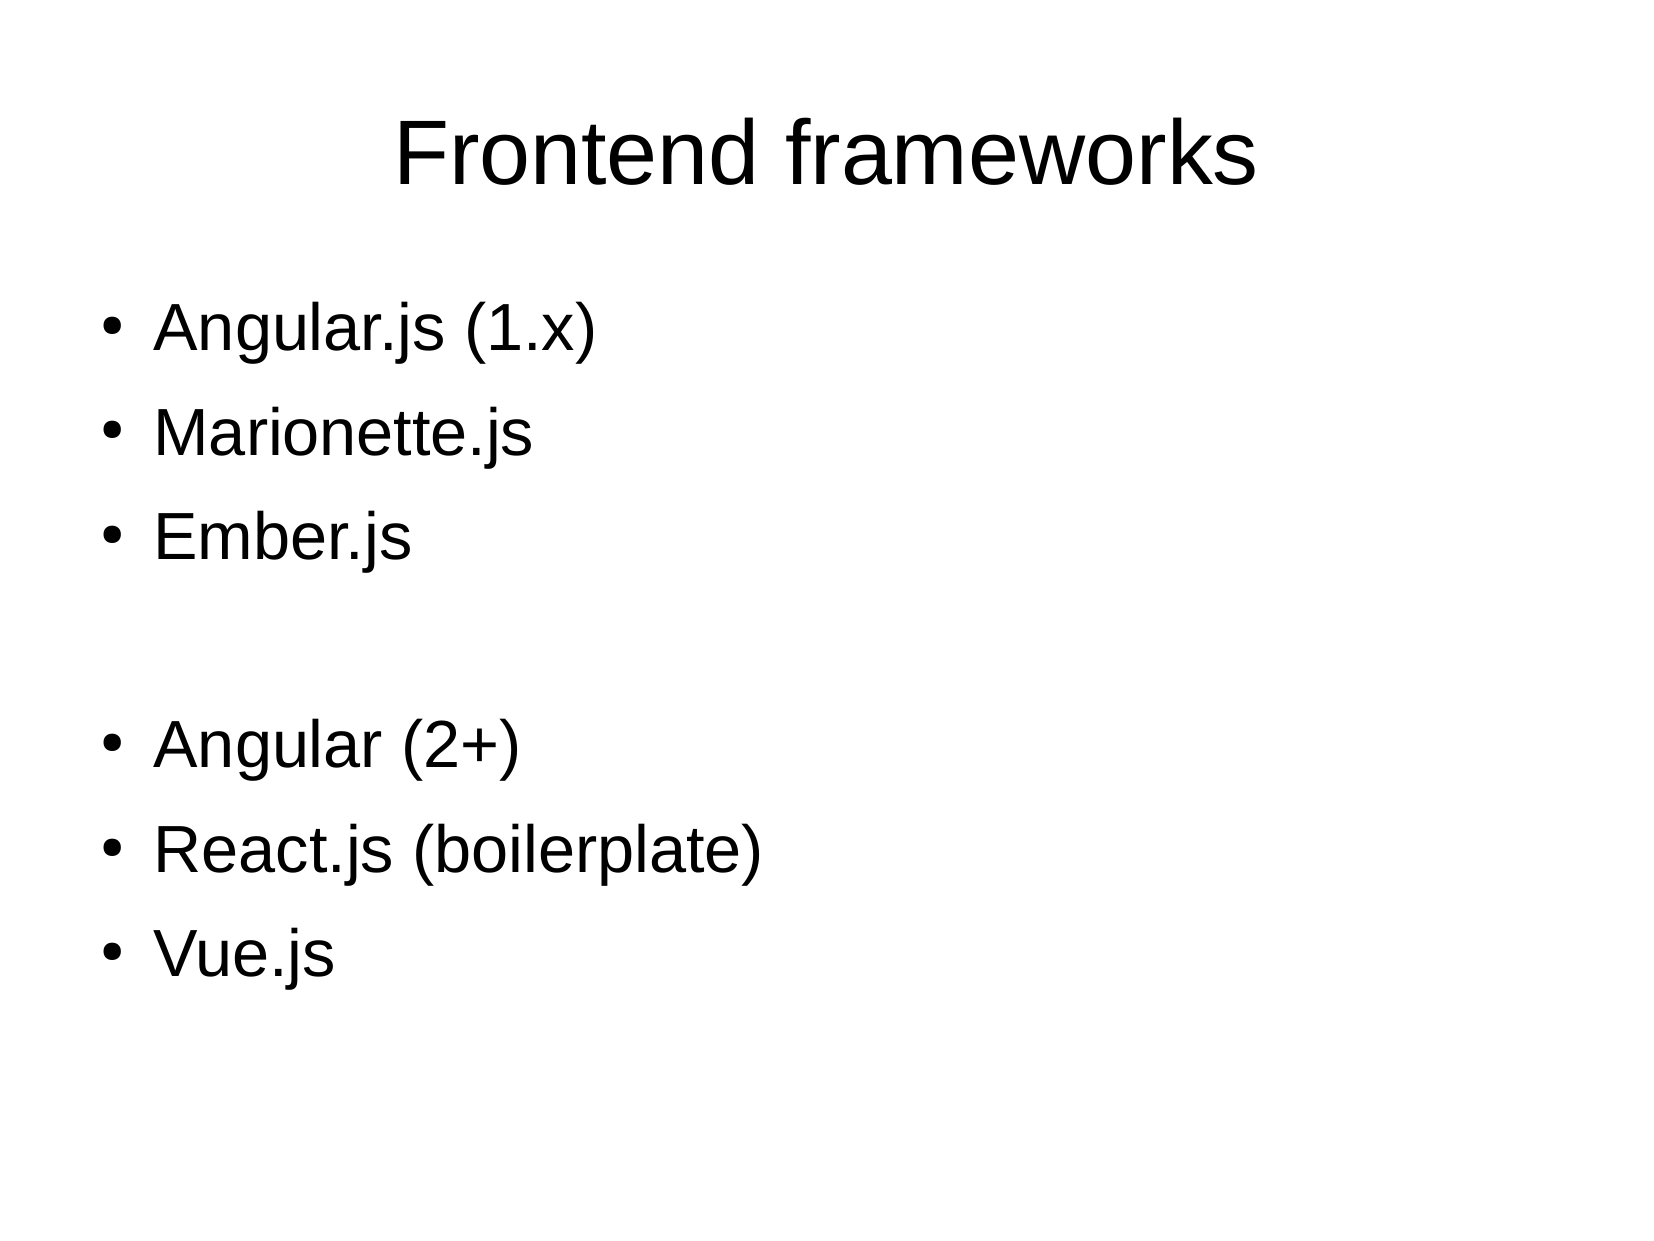

# Frontend frameworks
Angular.js (1.x)
Marionette.js
Ember.js
Angular (2+)
React.js (boilerplate)
Vue.js